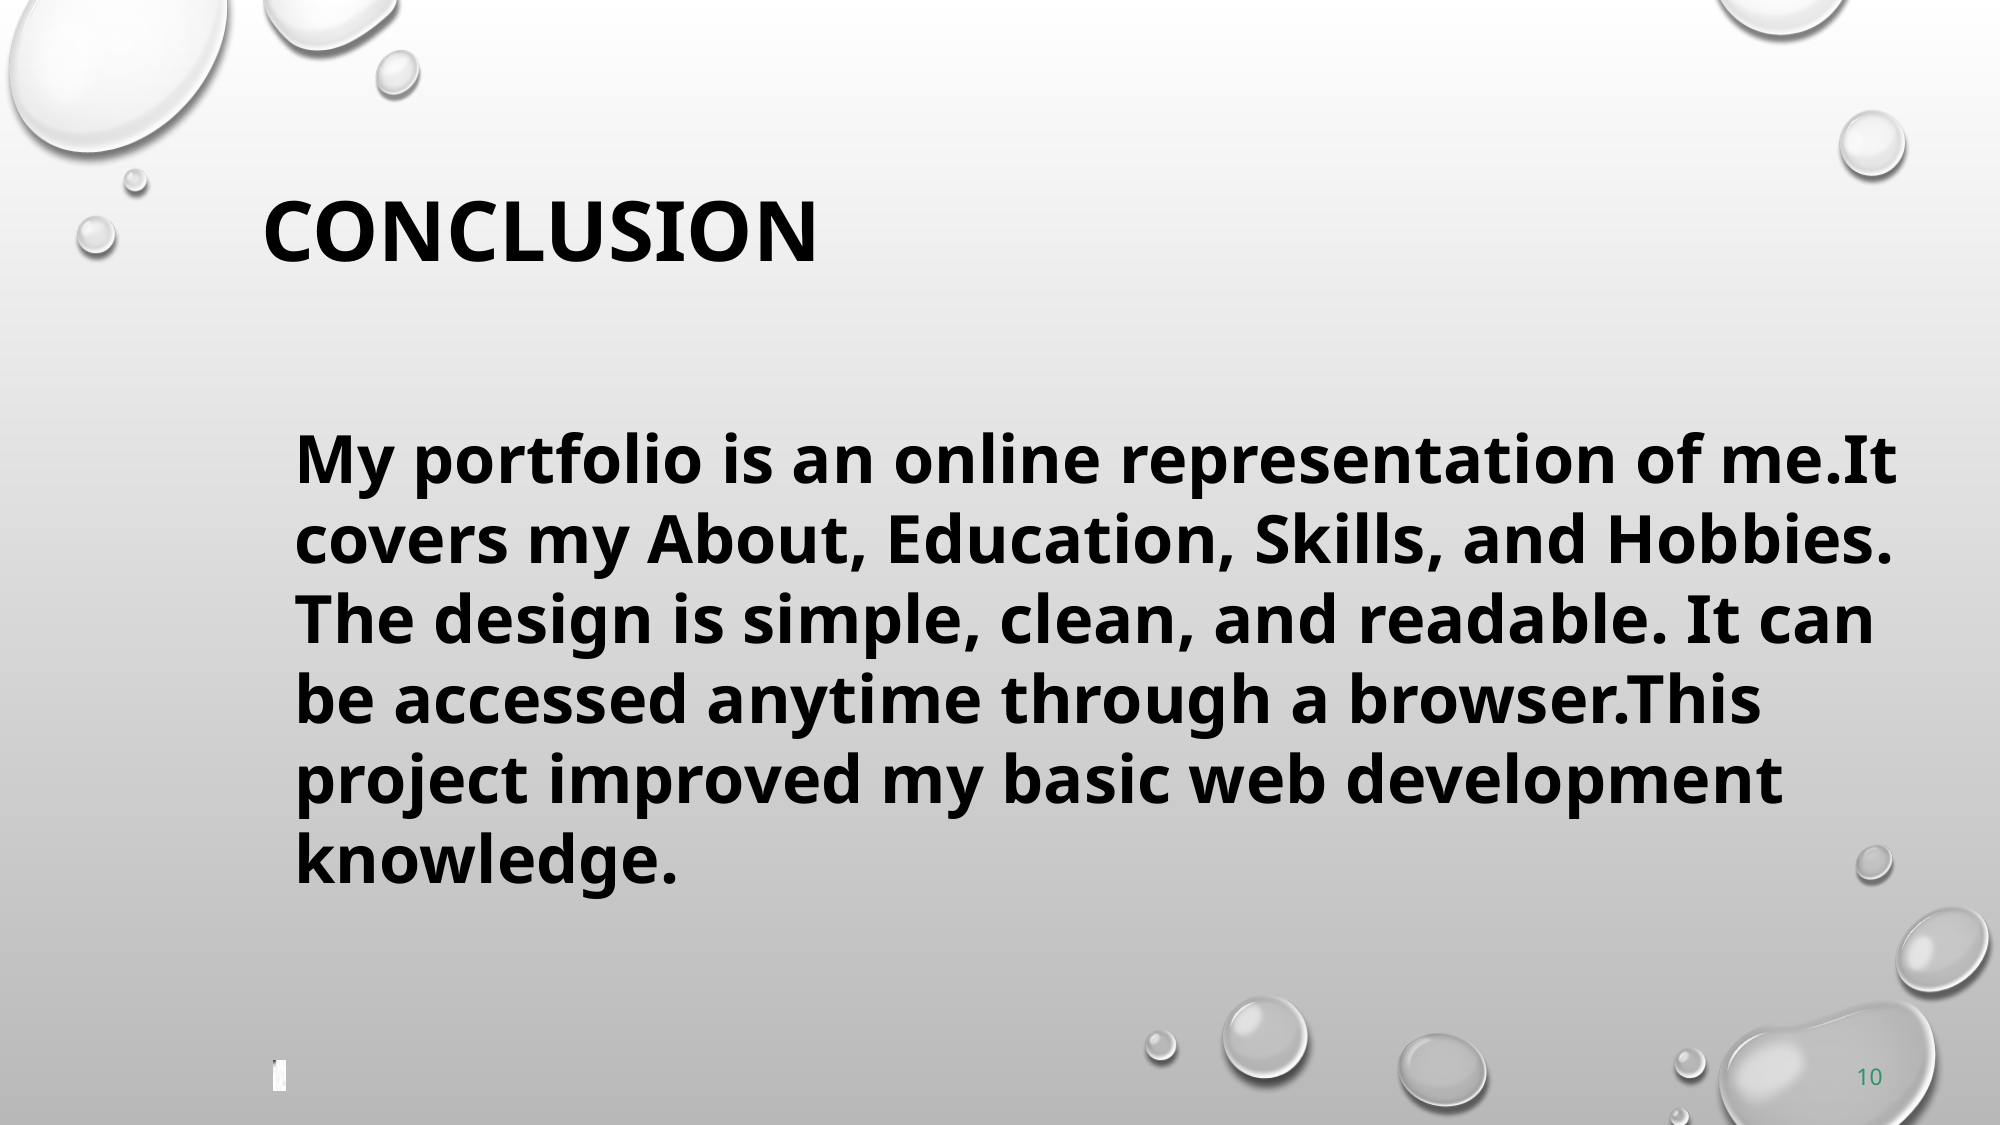

# CONCLUSION
My portfolio is an online representation of me.It covers my About, Education, Skills, and Hobbies. The design is simple, clean, and readable. It can be accessed anytime through a browser.This project improved my basic web development knowledge.